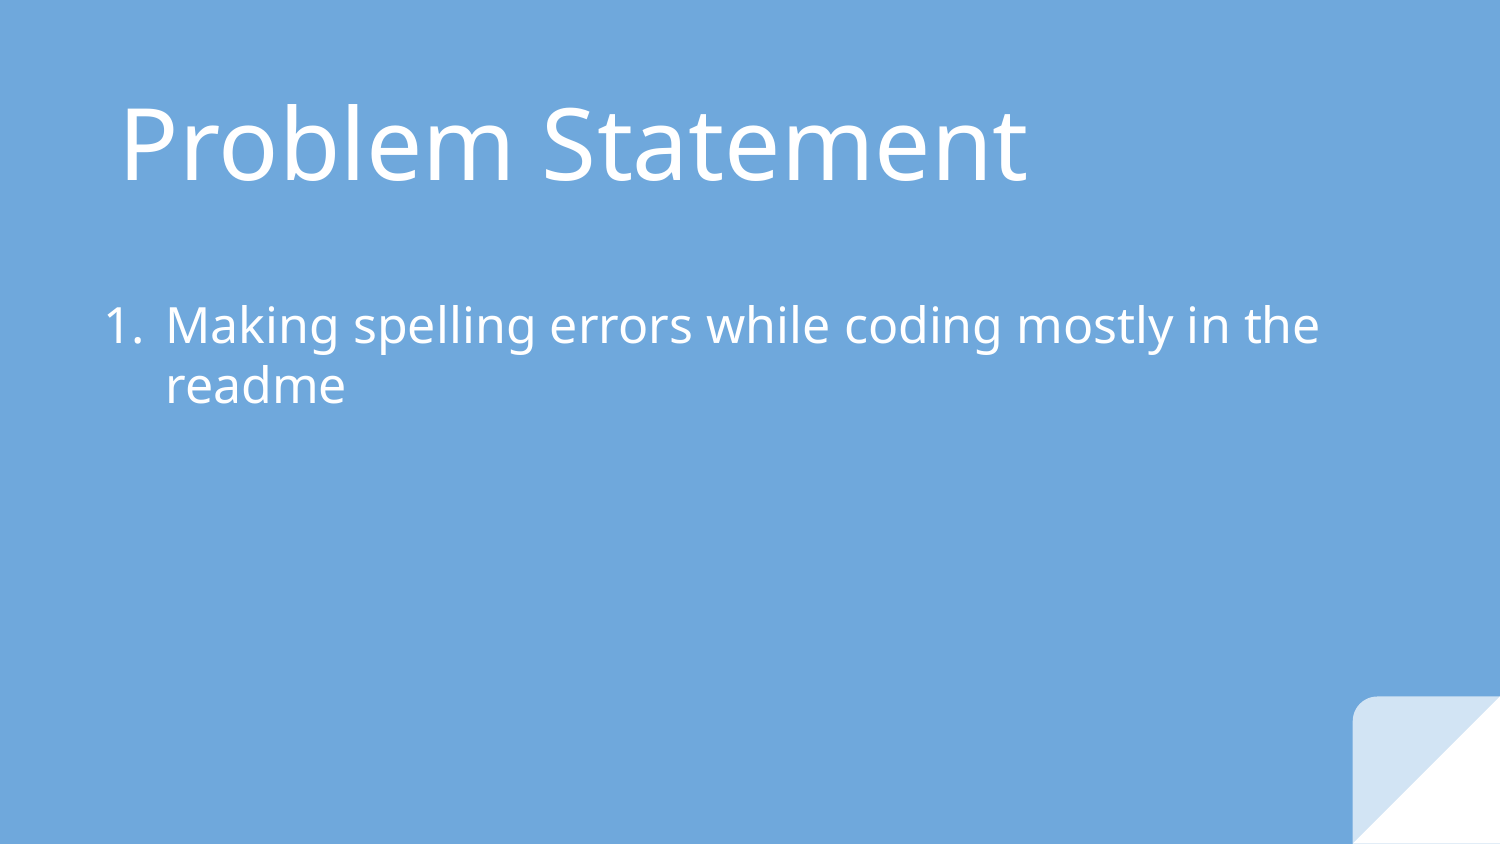

# Problem Statement
Making spelling errors while coding mostly in the readme